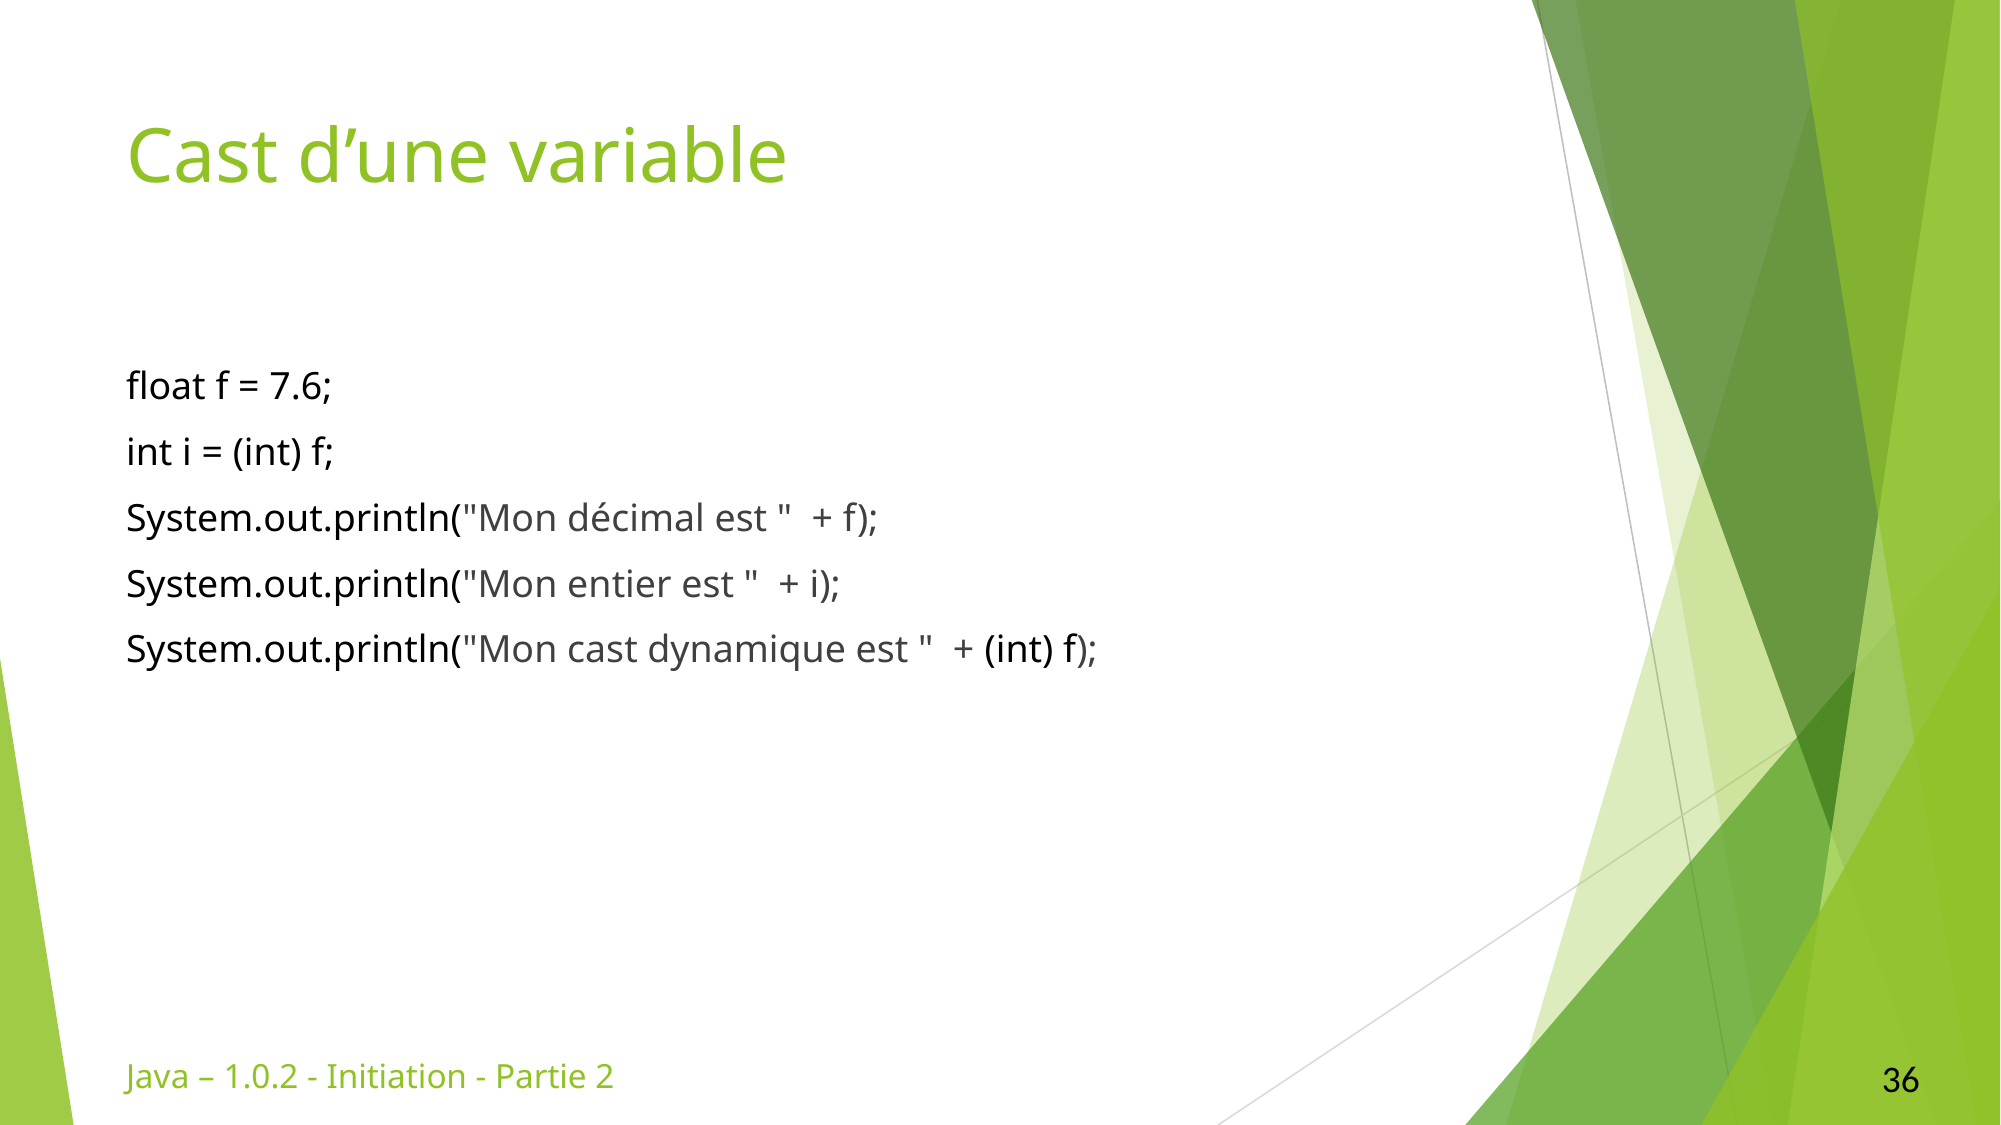

# Cast d’une variable
float f = 7.6;
int i = (int) f;
System.out.println("Mon décimal est "  + f);
System.out.println("Mon entier est "  + i);
System.out.println("Mon cast dynamique est "  + (int) f);
Java – 1.0.2 - Initiation - Partie 2